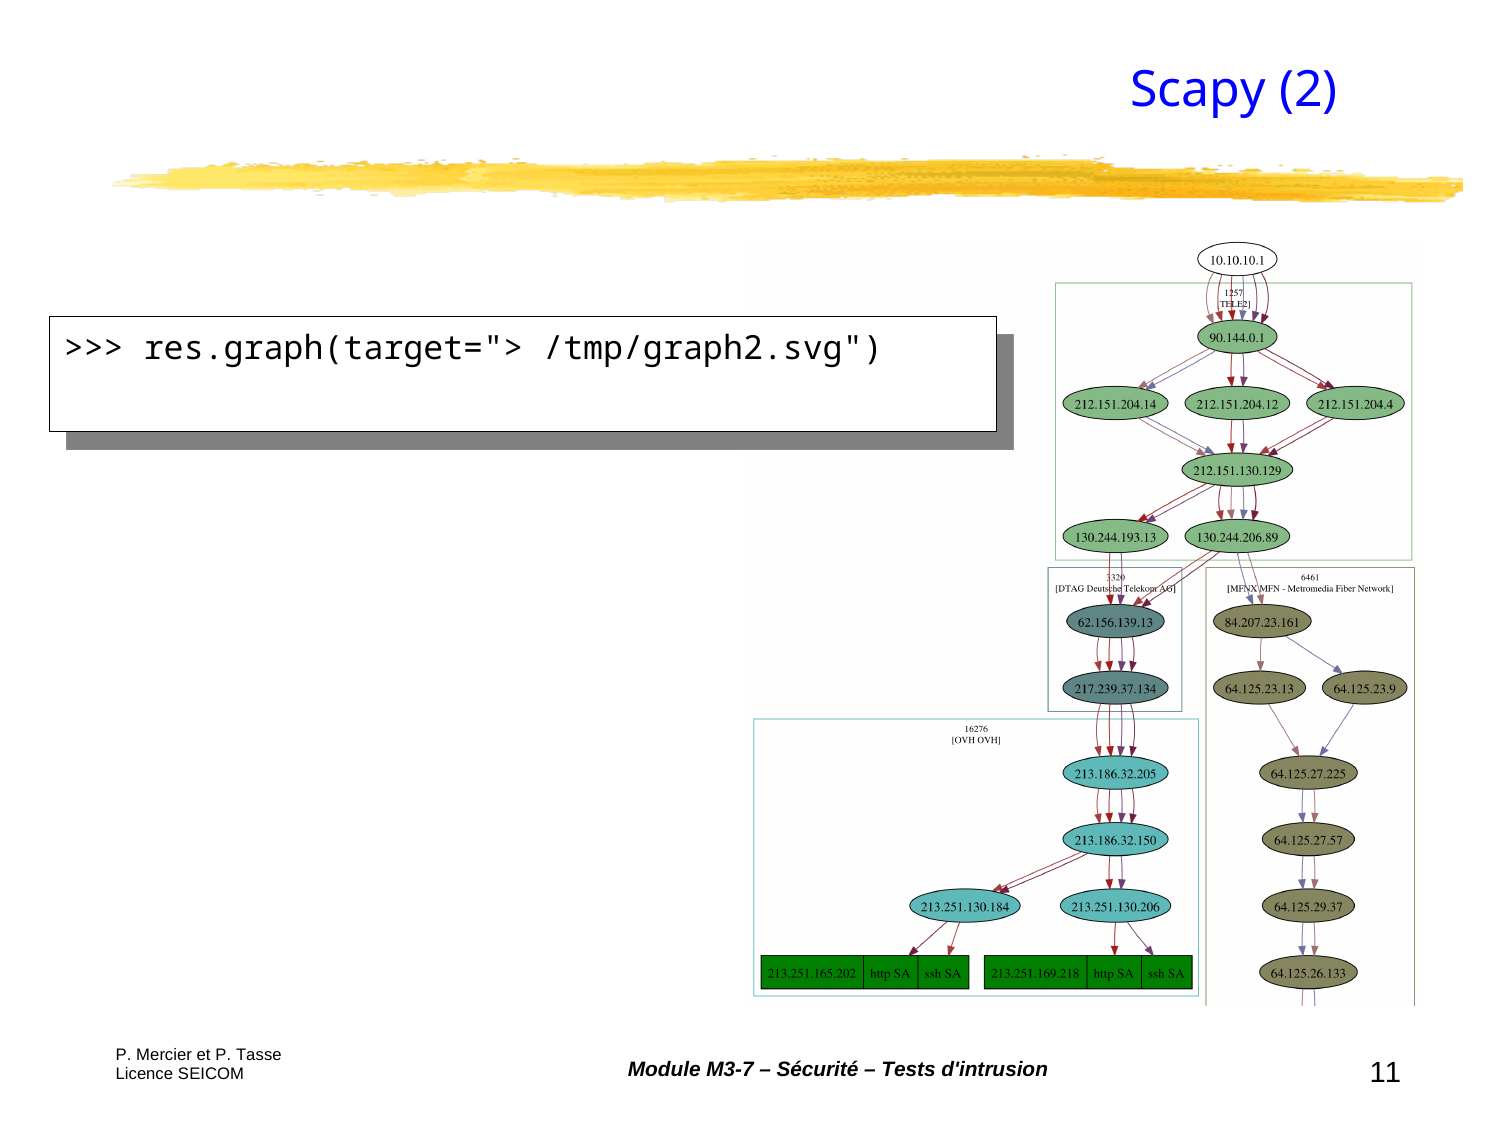

# Scapy (2)
>>> res.graph(target="> /tmp/graph2.svg")
11